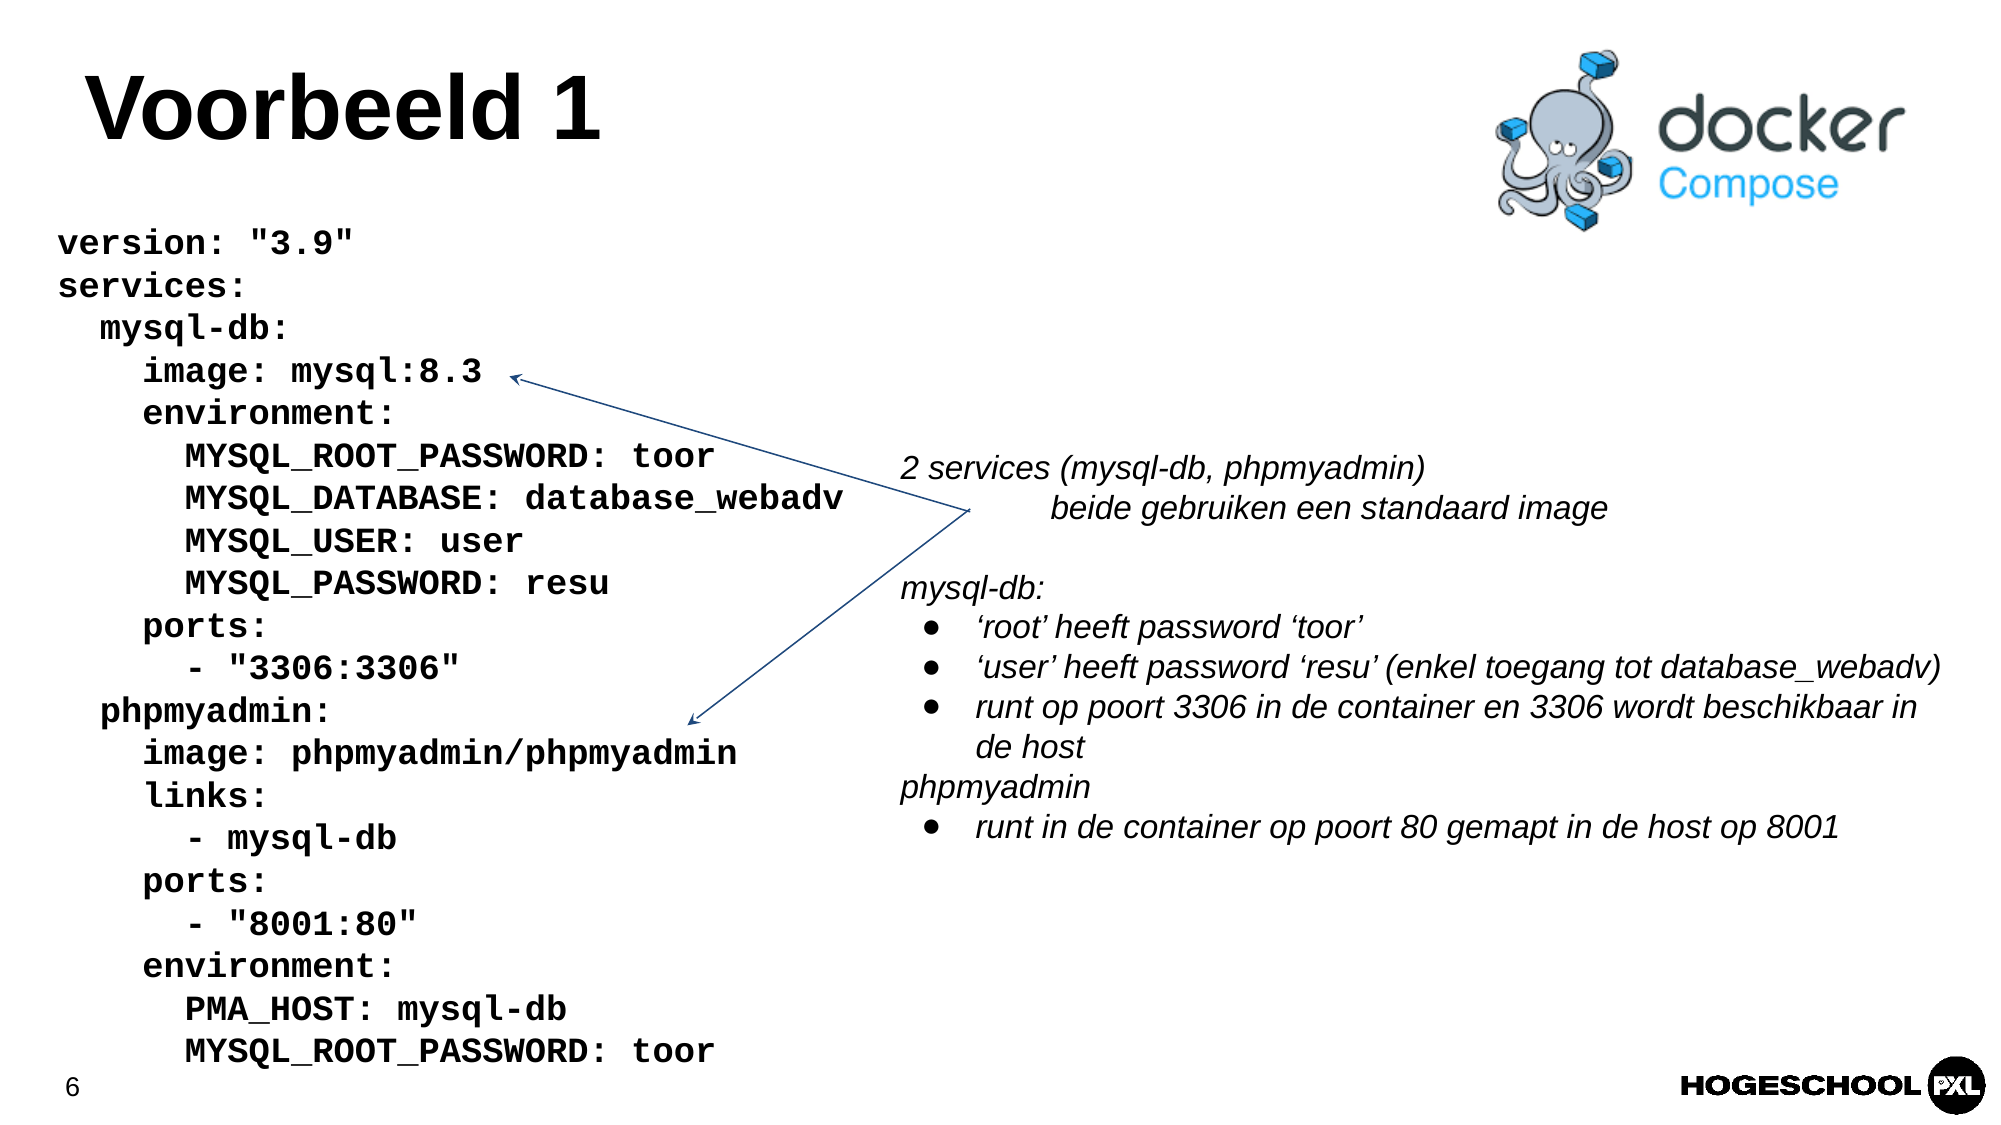

# Voorbeeld 1
version: "3.9"
services:
 mysql-db:
 image: mysql:8.3
 environment:
 MYSQL_ROOT_PASSWORD: toor
 MYSQL_DATABASE: database_webadv
 MYSQL_USER: user
 MYSQL_PASSWORD: resu
 ports:
 - "3306:3306"
 phpmyadmin:
 image: phpmyadmin/phpmyadmin
 links:
 - mysql-db
 ports:
 - "8001:80"
 environment:
 PMA_HOST: mysql-db
 MYSQL_ROOT_PASSWORD: toor
2 services (mysql-db, phpmyadmin)
	beide gebruiken een standaard image
mysql-db:
‘root’ heeft password ‘toor’
‘user’ heeft password ‘resu’ (enkel toegang tot database_webadv)
runt op poort 3306 in de container en 3306 wordt beschikbaar in de host
phpmyadmin
runt in de container op poort 80 gemapt in de host op 8001